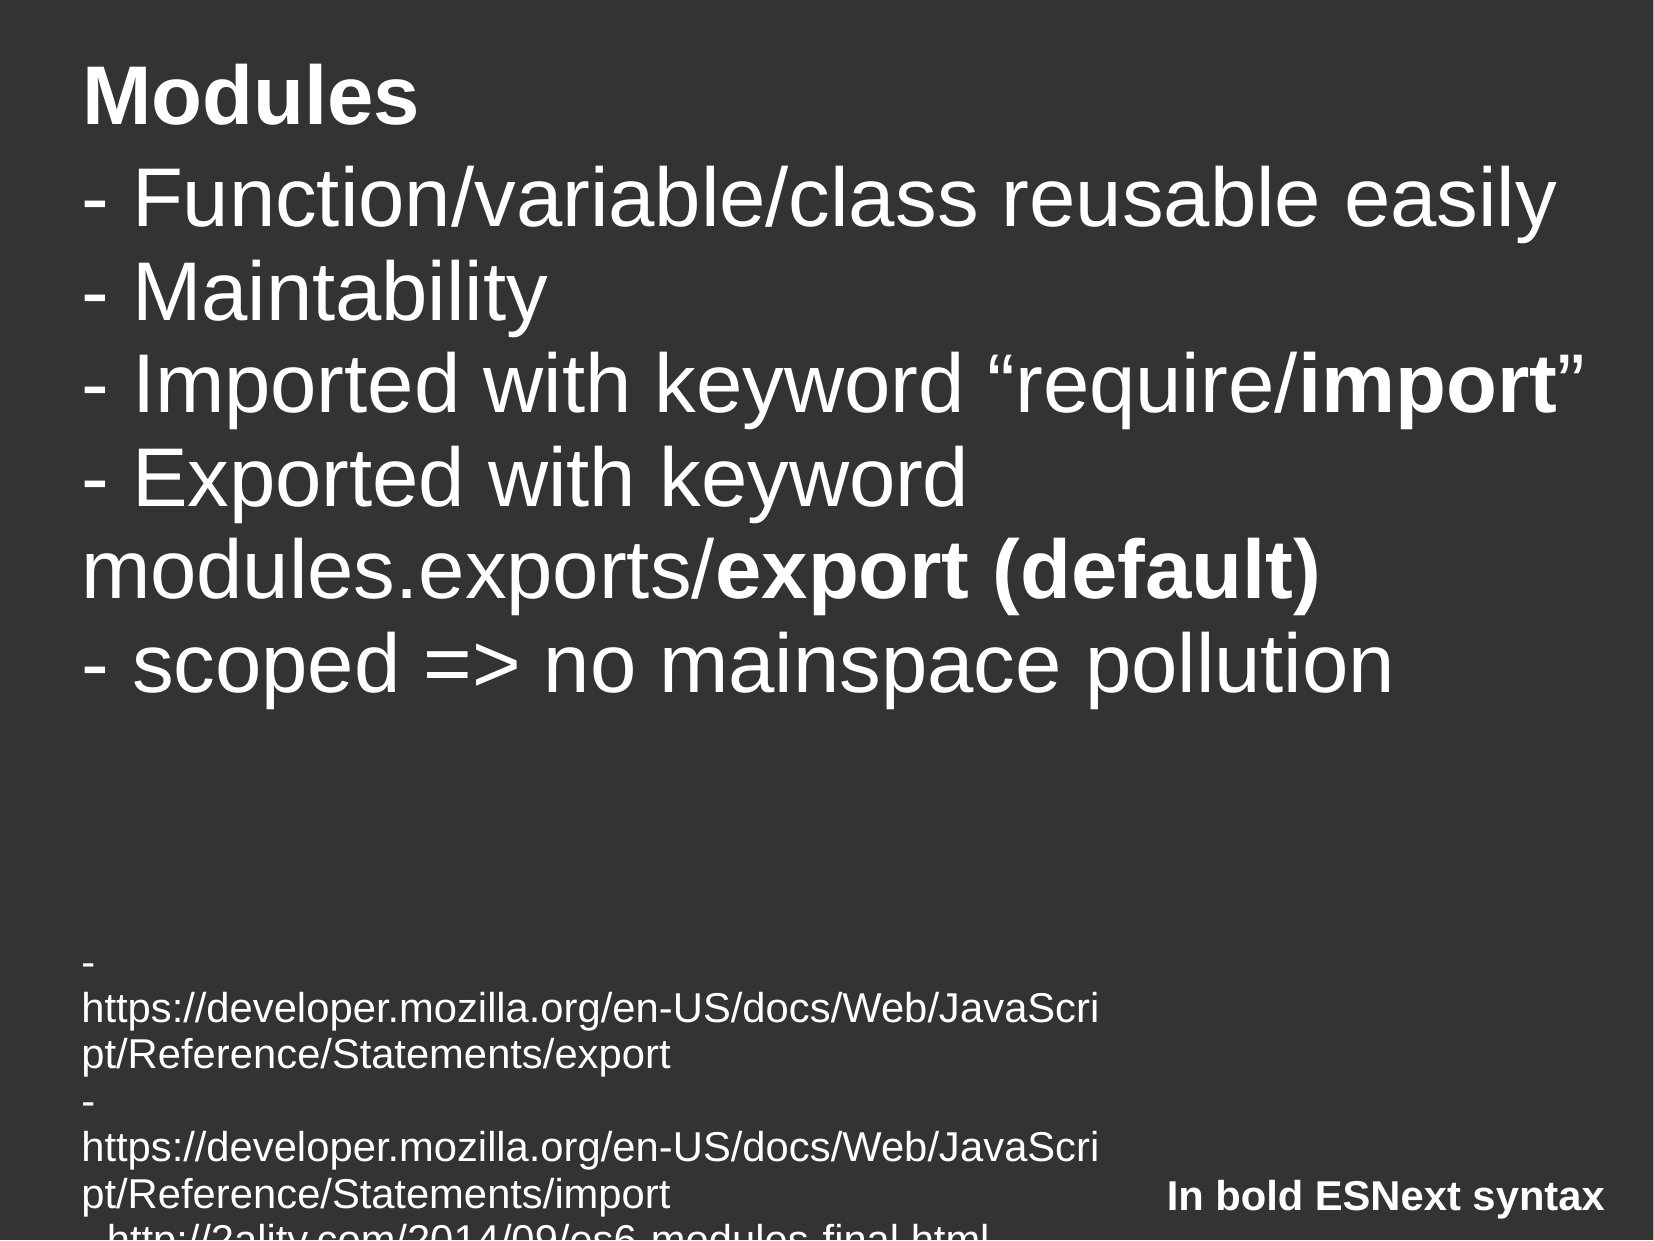

Modules
# - Function/variable/class reusable easily - Maintability - Imported with keyword “require/import” - Exported with keyword modules.exports/export (default) - scoped => no mainspace pollution
- https://developer.mozilla.org/en-US/docs/Web/JavaScript/Reference/Statements/export
- https://developer.mozilla.org/en-US/docs/Web/JavaScript/Reference/Statements/import
- http://2ality.com/2014/09/es6-modules-final.html
In bold ESNext syntax